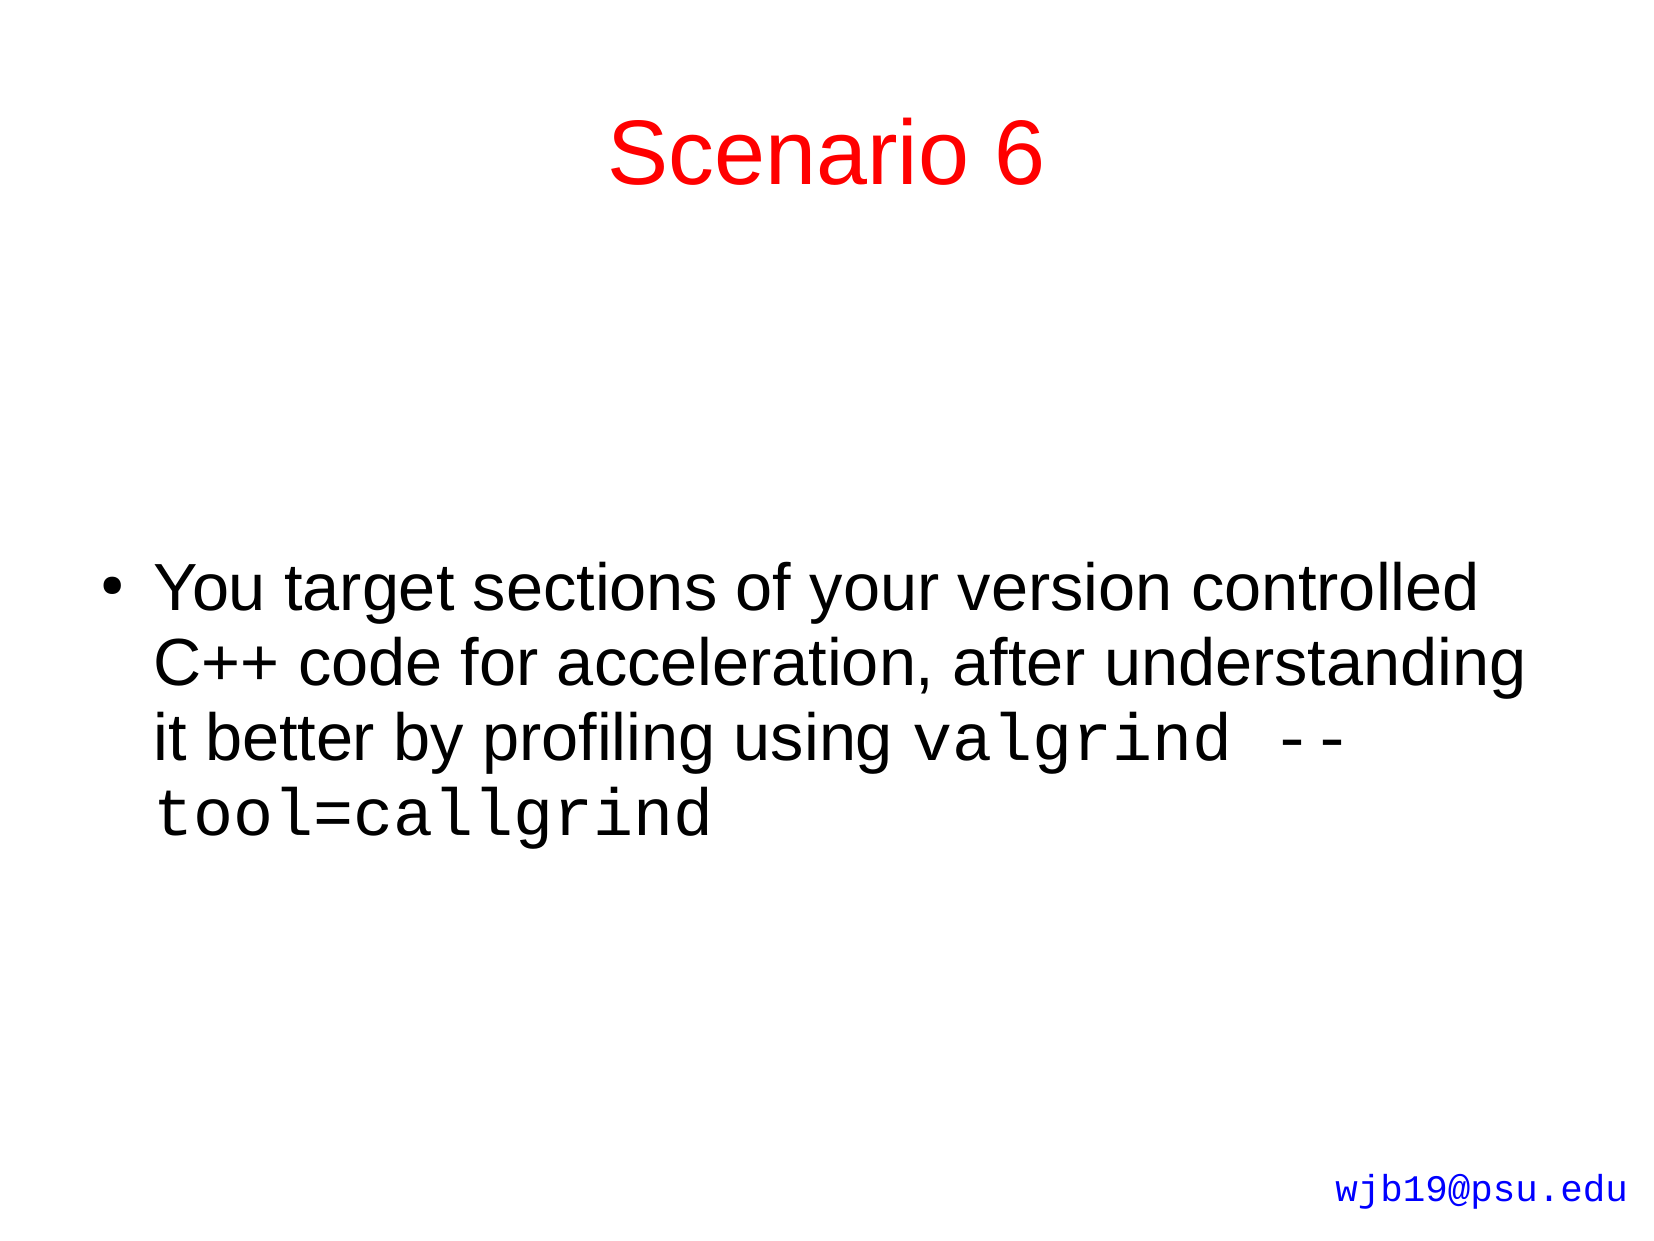

# Scenario 6
You target sections of your version controlled C++ code for acceleration, after understanding it better by profiling using valgrind --tool=callgrind
wjb19@psu.edu